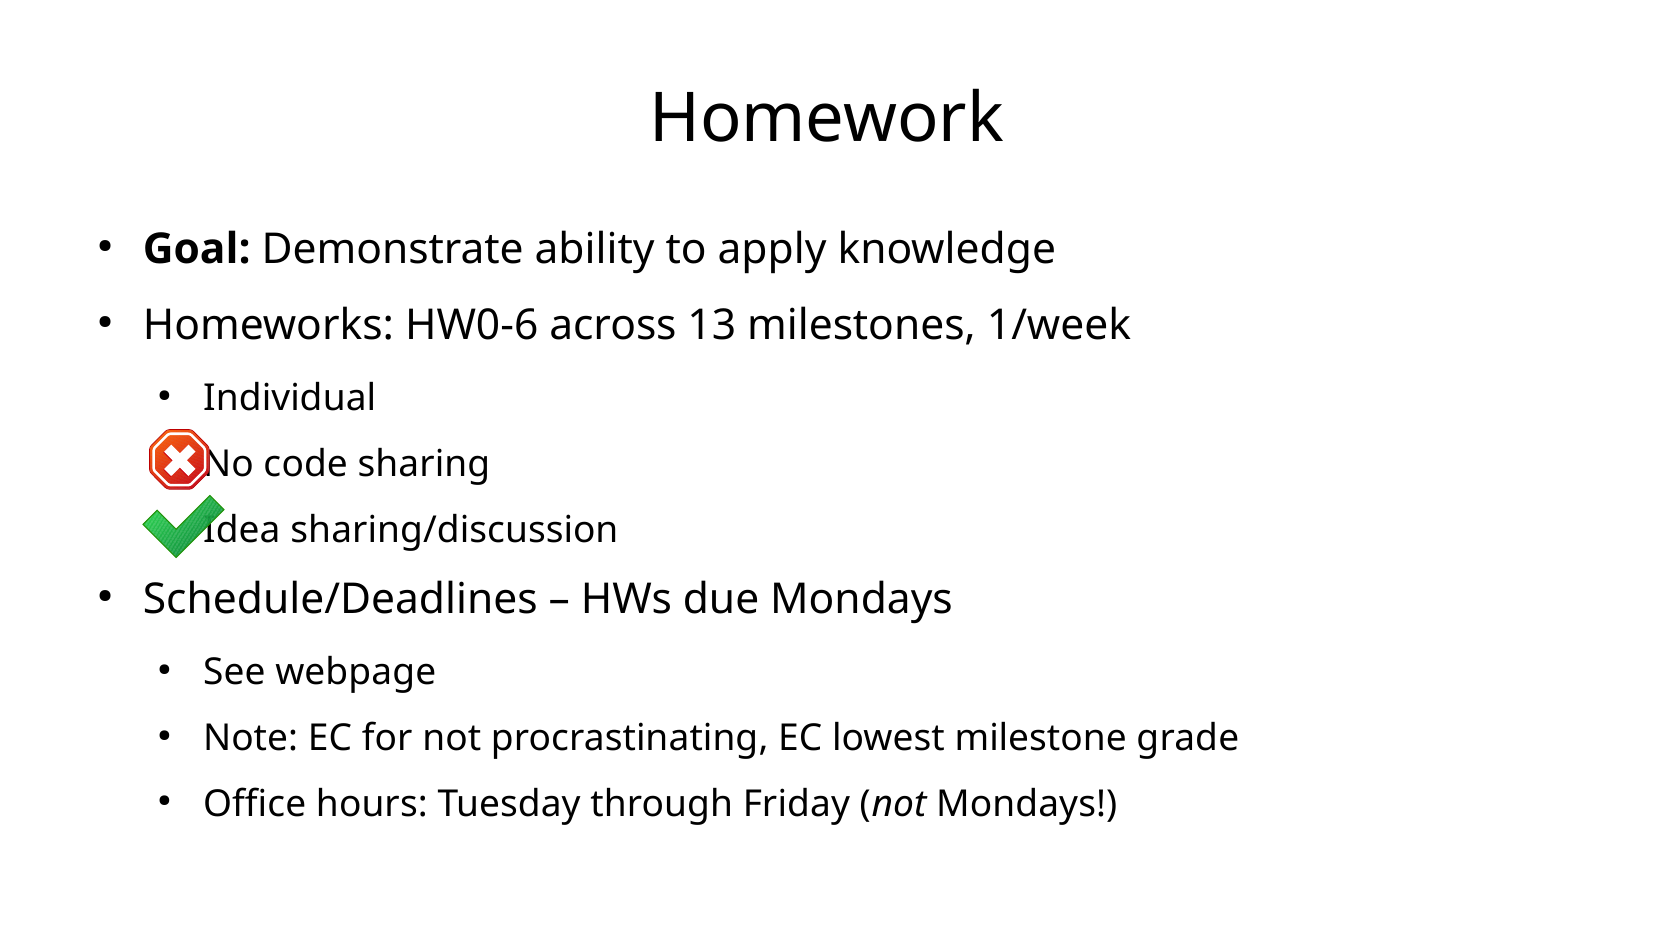

# Homework
Goal: Demonstrate ability to apply knowledge
Homeworks: HW0-6 across 13 milestones, 1/week
Individual
No code sharing
Idea sharing/discussion
Schedule/Deadlines – HWs due Mondays
See webpage
Note: EC for not procrastinating, EC lowest milestone grade
Office hours: Tuesday through Friday (not Mondays!)